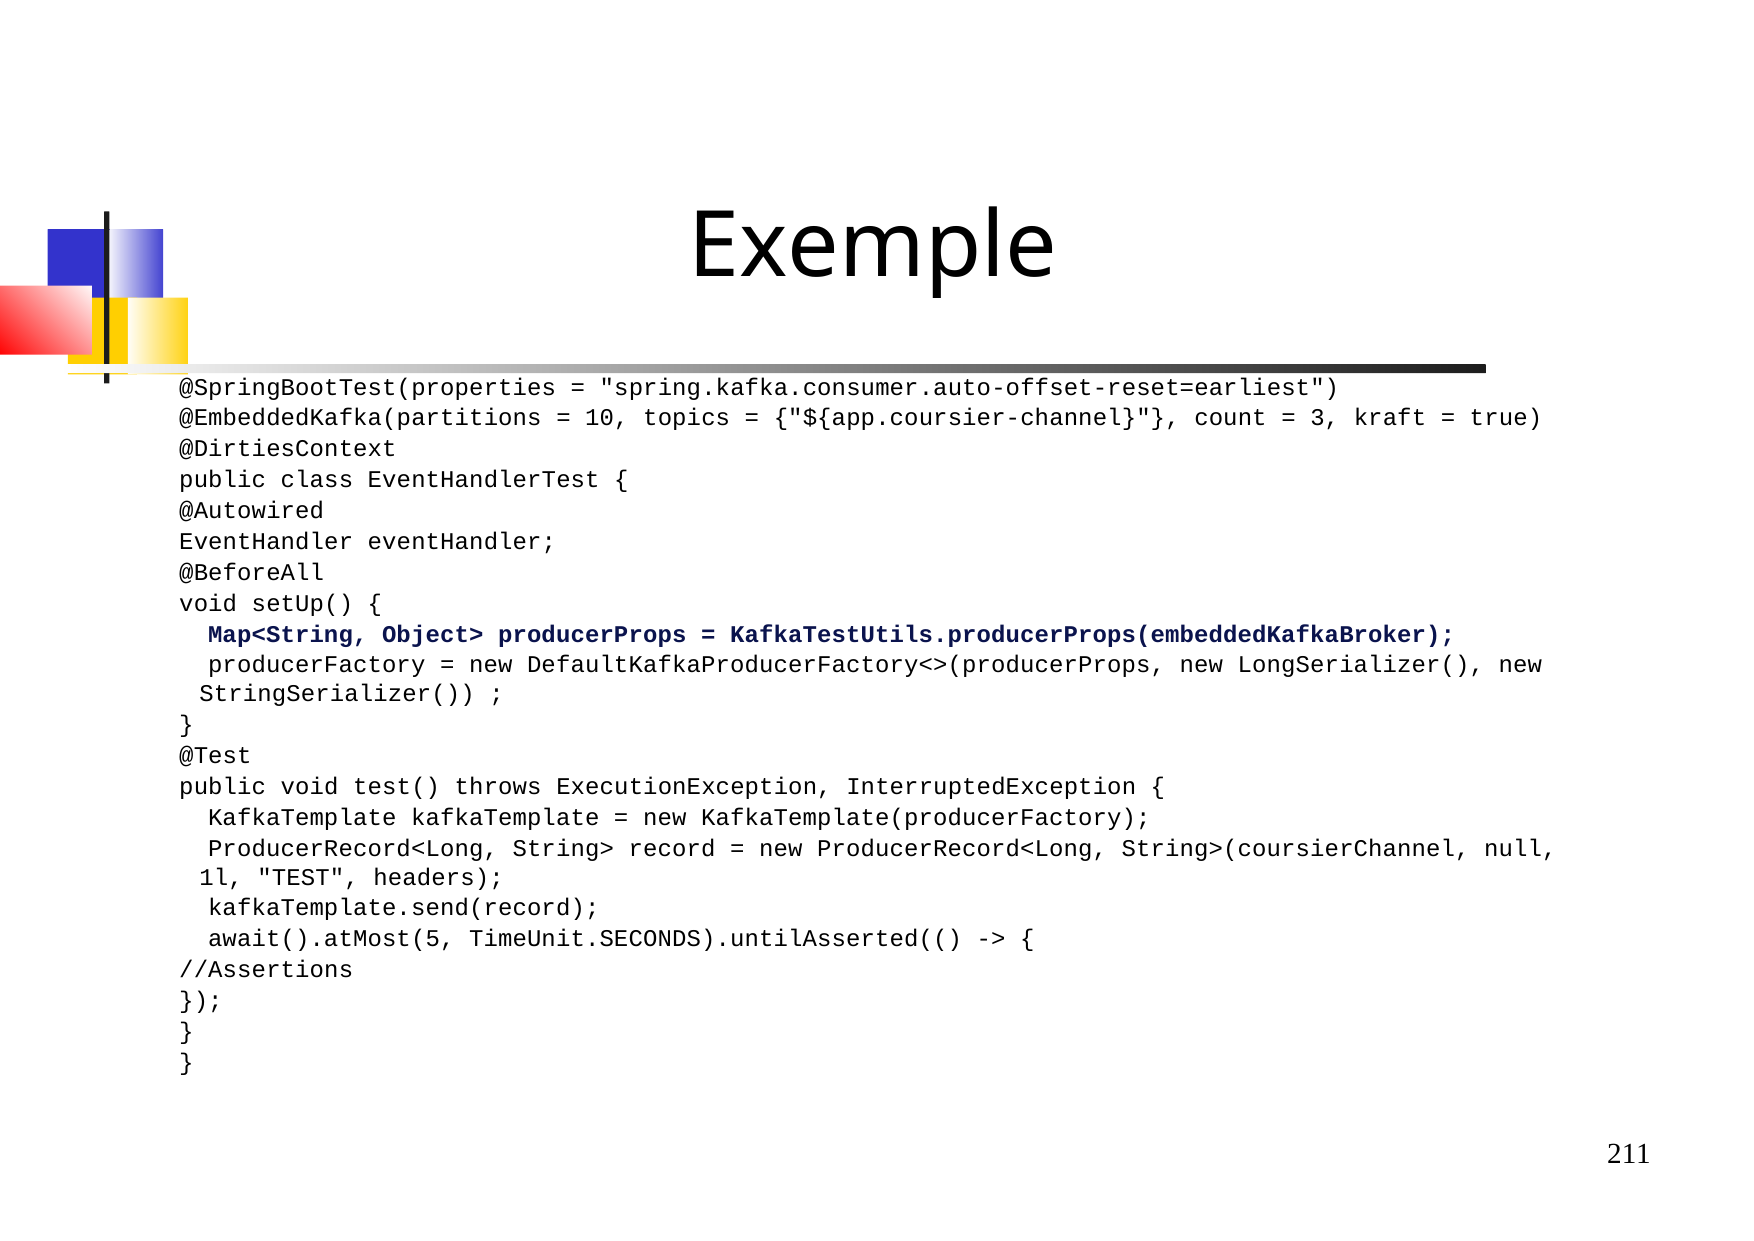

# Exemple
@SpringBootTest(properties = "spring.kafka.consumer.auto-offset-reset=earliest")
@EmbeddedKafka(partitions = 10, topics = {"${app.coursier-channel}"}, count = 3, kraft = true)
@DirtiesContext
public class EventHandlerTest {
@Autowired
EventHandler eventHandler;
@BeforeAll
void setUp() {
 Map<String, Object> producerProps = KafkaTestUtils.producerProps(embeddedKafkaBroker);
 producerFactory = new DefaultKafkaProducerFactory<>(producerProps, new LongSerializer(), new StringSerializer()) ;
}
@Test
public void test() throws ExecutionException, InterruptedException {
 KafkaTemplate kafkaTemplate = new KafkaTemplate(producerFactory);
 ProducerRecord<Long, String> record = new ProducerRecord<Long, String>(coursierChannel, null, 1l, "TEST", headers);
 kafkaTemplate.send(record);
 await().atMost(5, TimeUnit.SECONDS).untilAsserted(() -> {
//Assertions
});
}
}